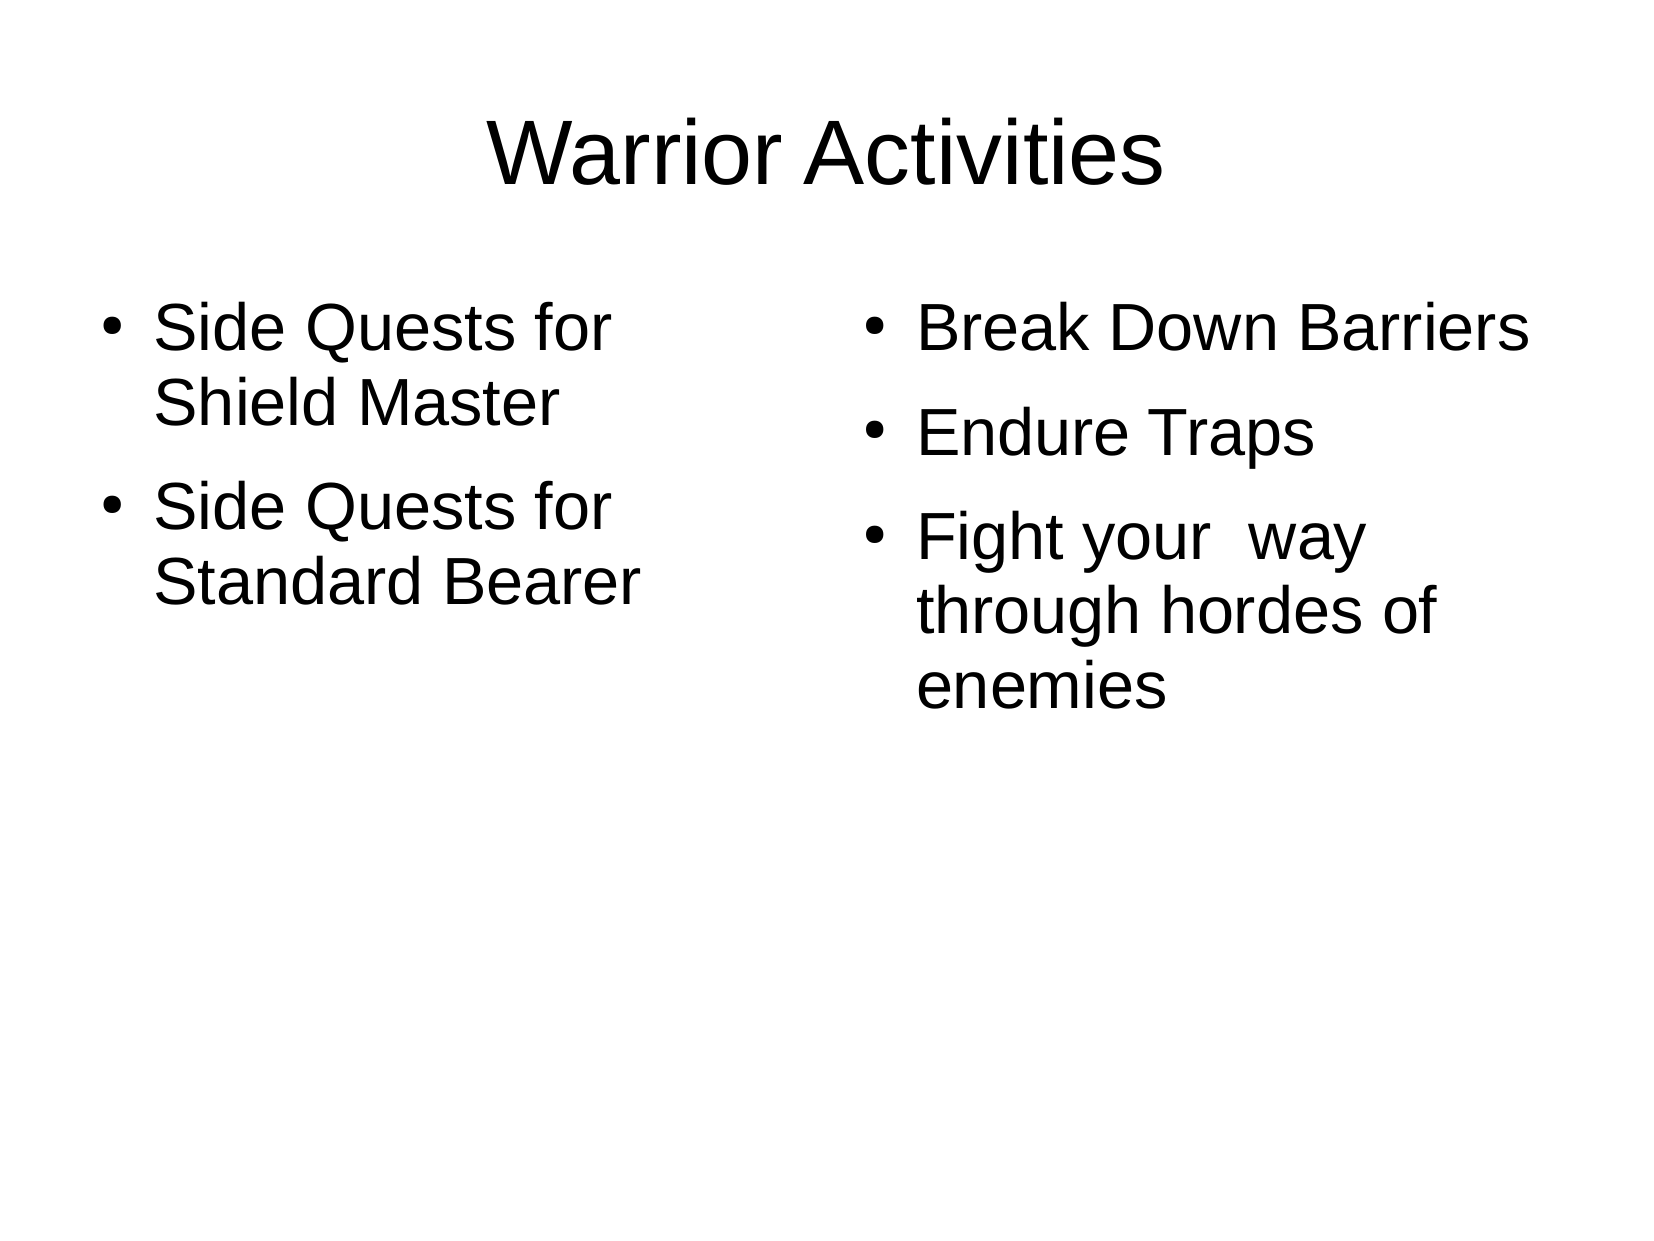

# Warrior Activities
Side Quests for Shield Master
Side Quests for Standard Bearer
Break Down Barriers
Endure Traps
Fight your way through hordes of enemies